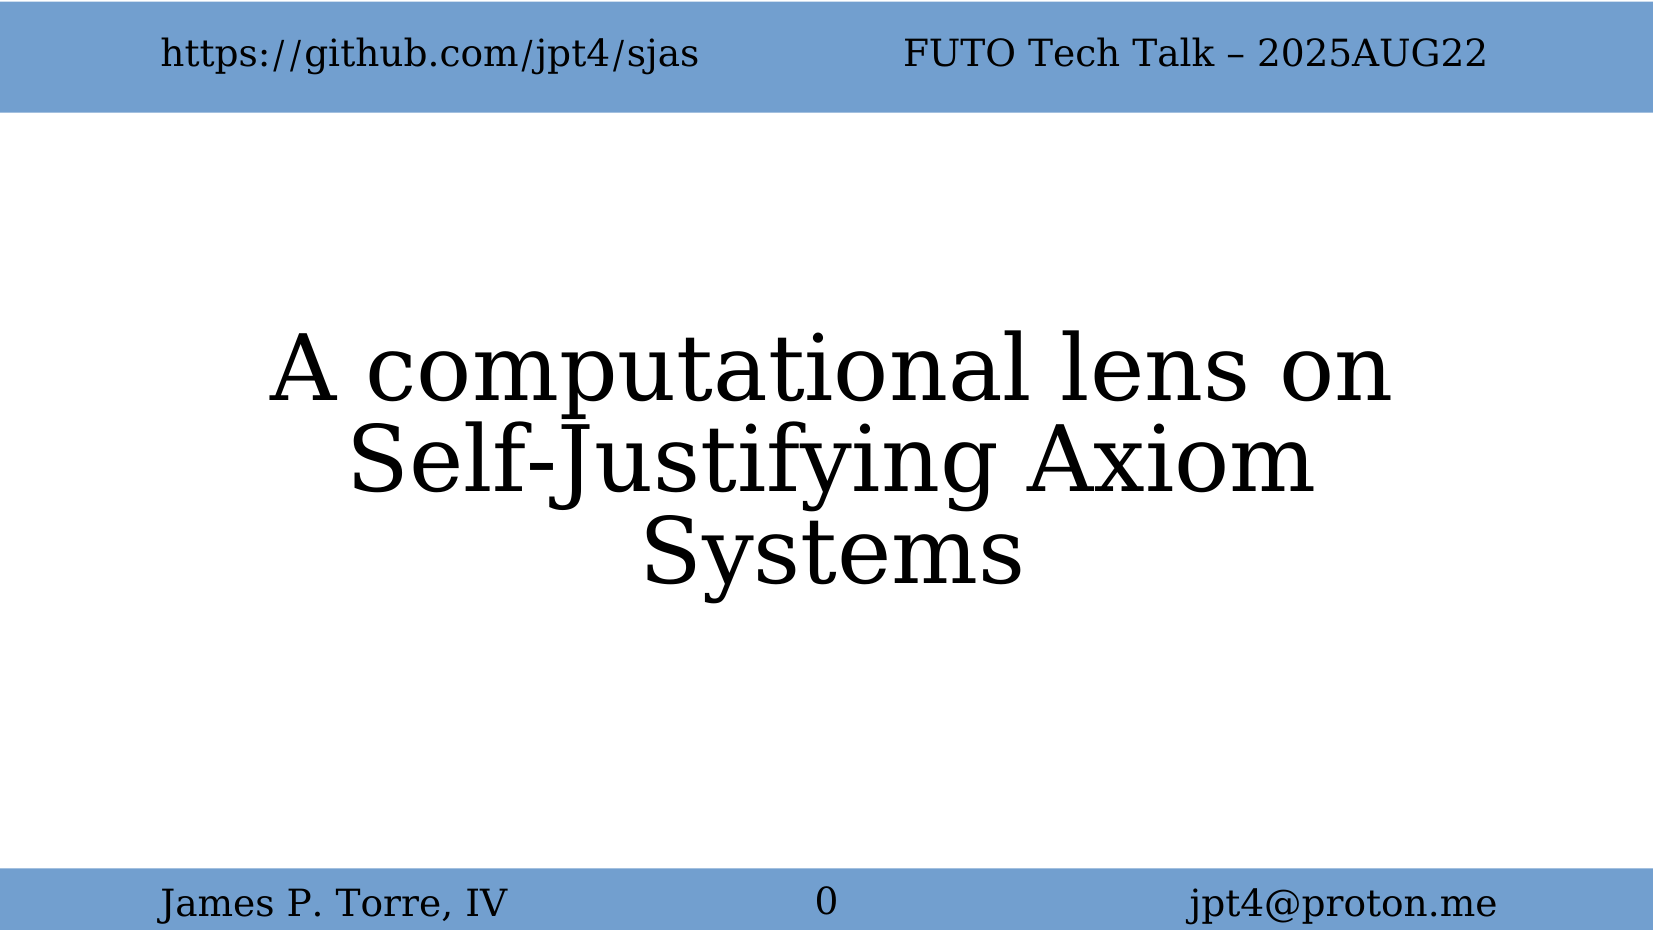

#
https://github.com/jpt4/sjas FUTO Tech Talk – 2025AUG22
A computational lens on Self-Justifying Axiom Systems
0
James P. Torre, IV jpt4@proton.me